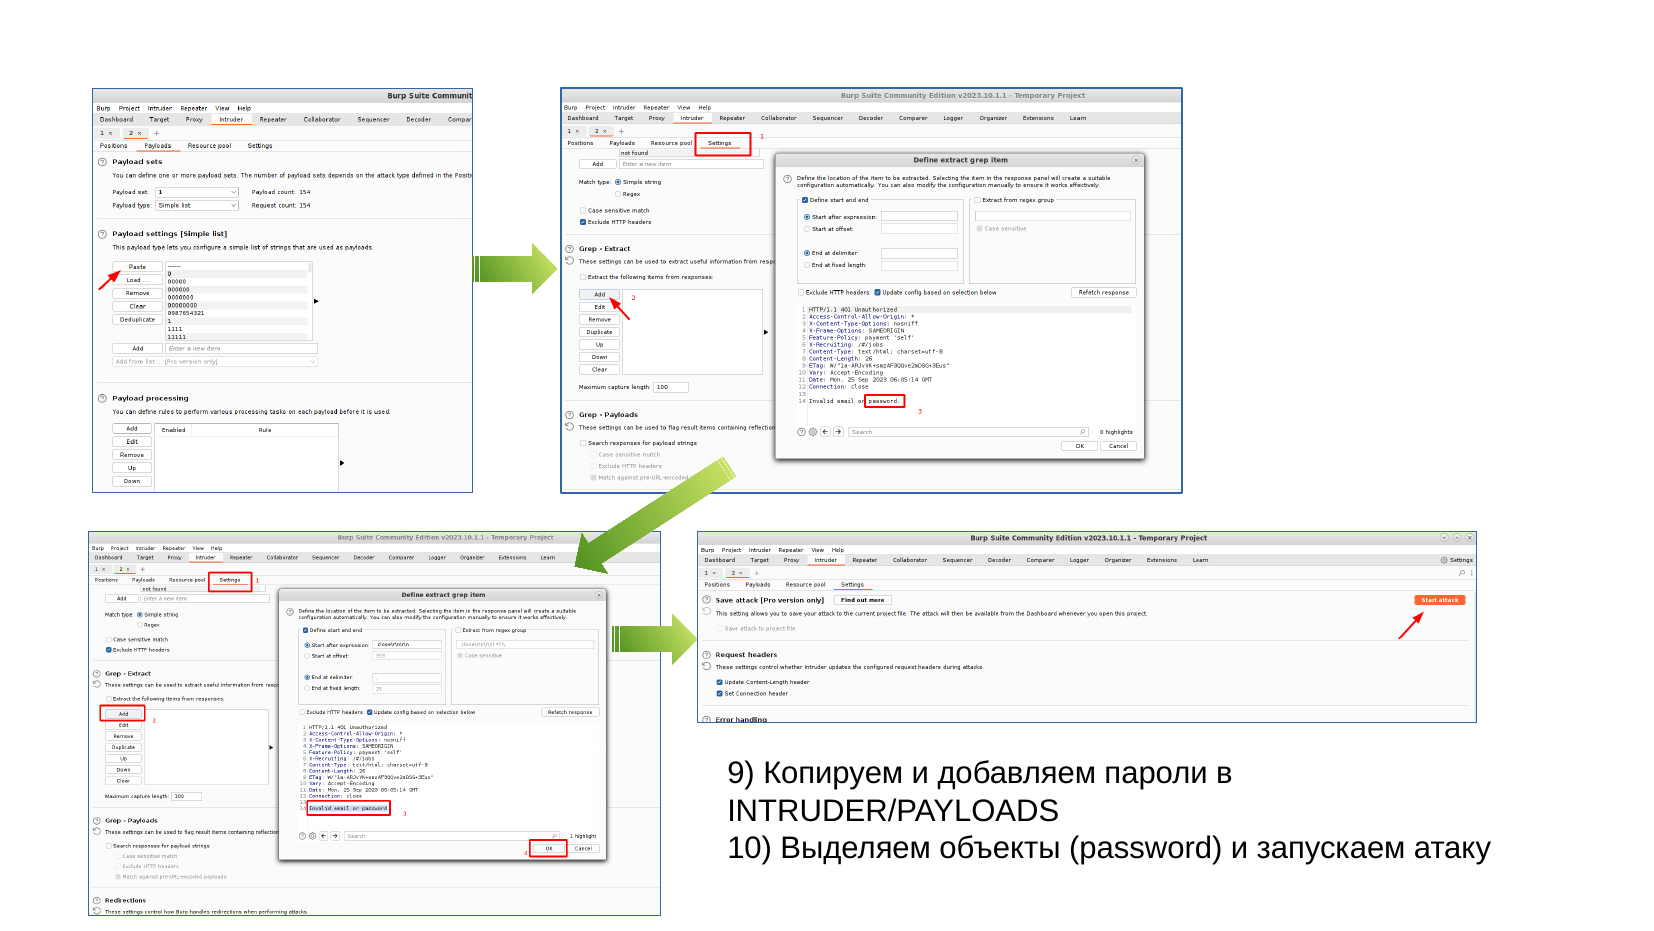

9) Копируем и добавляем пароли в INTRUDER/PAYLOADS
10) Выделяем объекты (password) и запускаем атаку